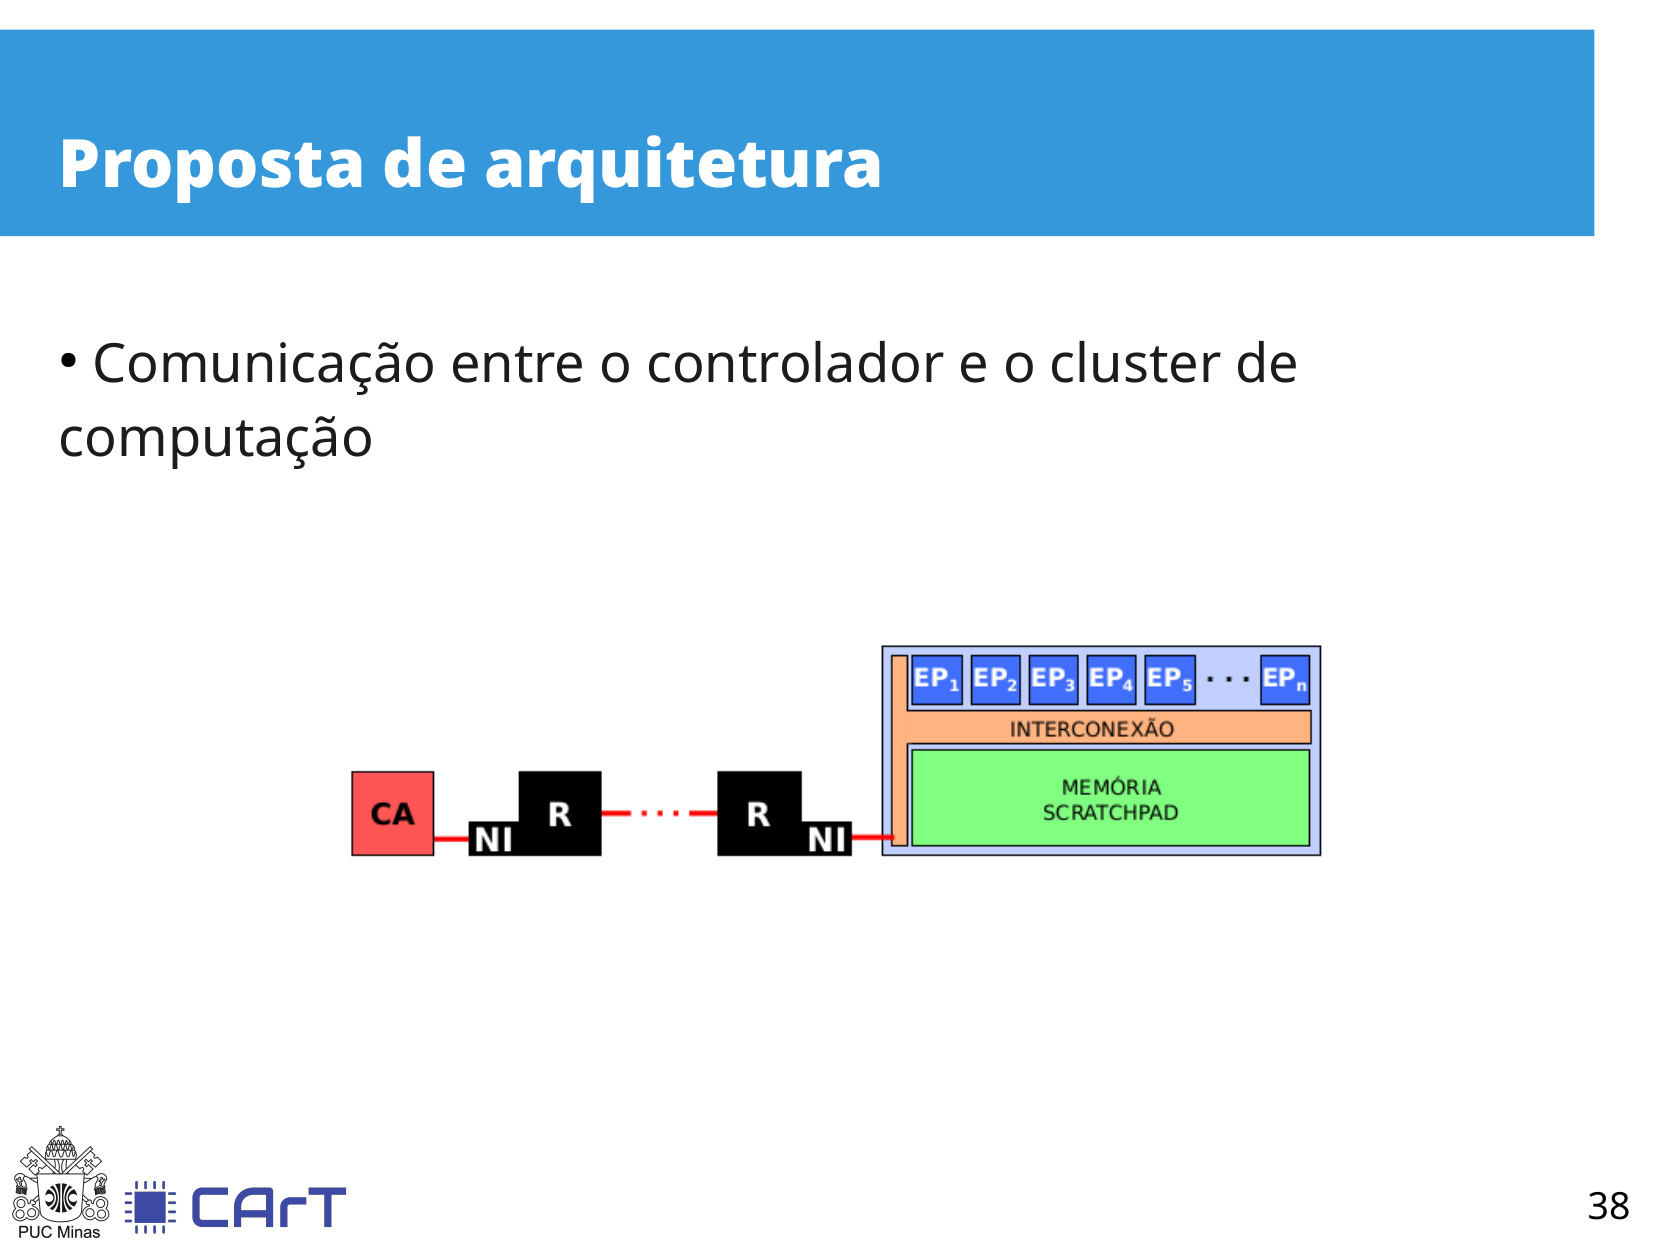

# Proposta de arquitetura
 Comunicação entre o controlador e o cluster de computação
38